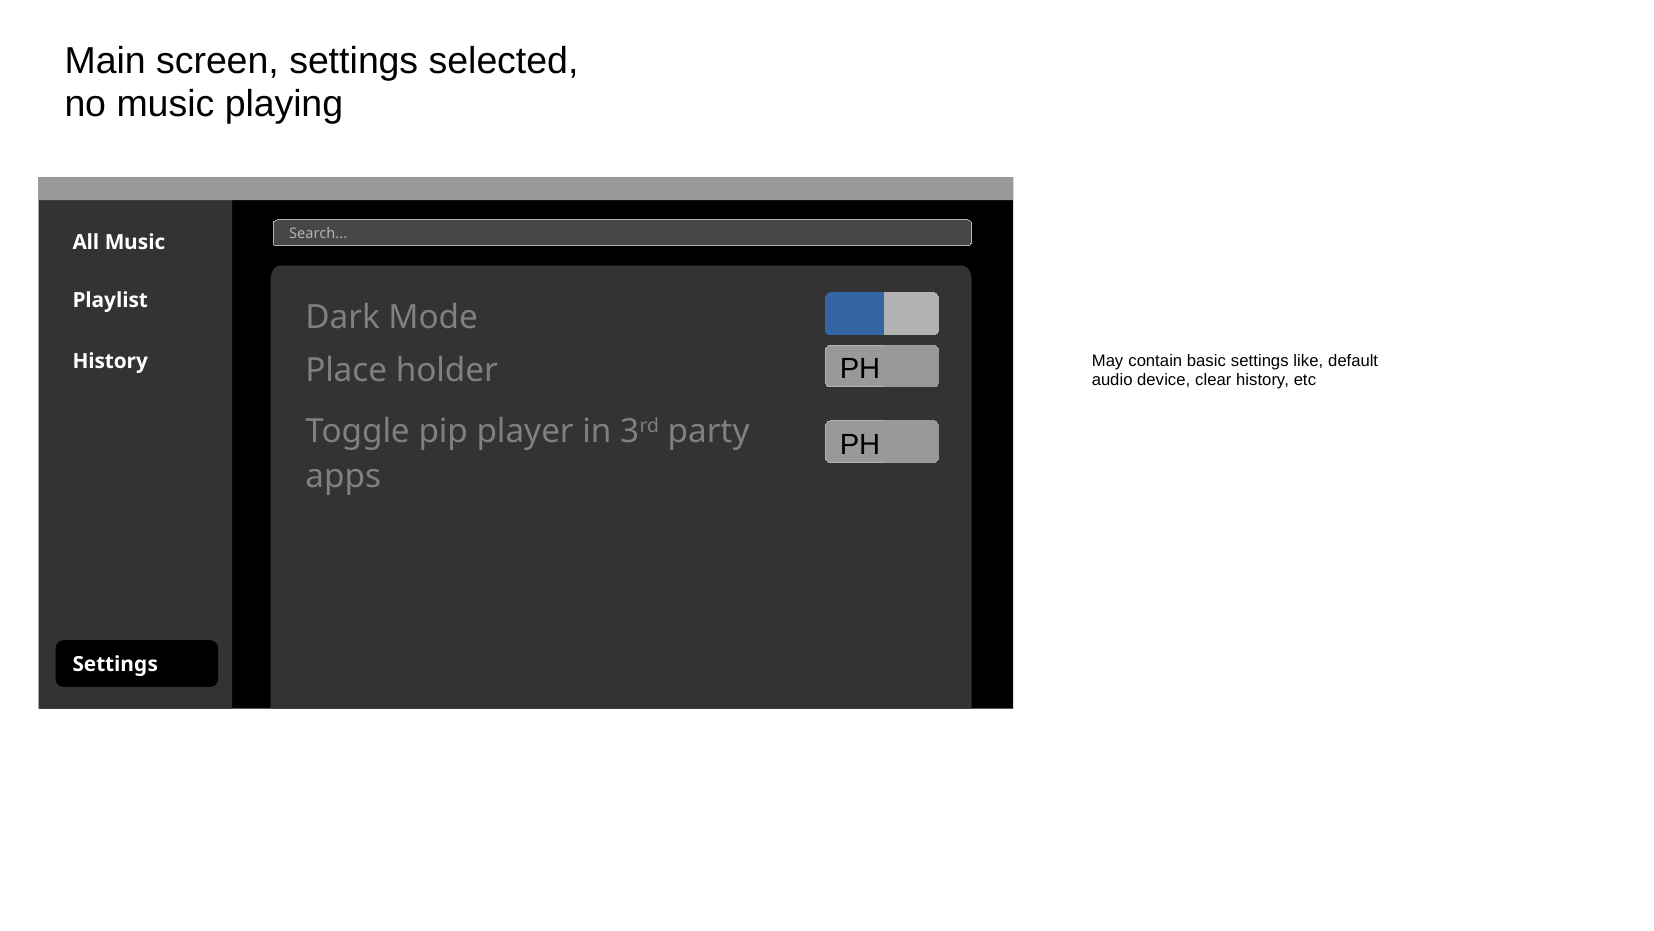

Main screen, settings selected, no music playing
All Music
Search...
Playlist
Dark Mode
History
Place holder
May contain basic settings like, default audio device, clear history, etc
PH
Toggle pip player in 3rd party apps
PH
Settings